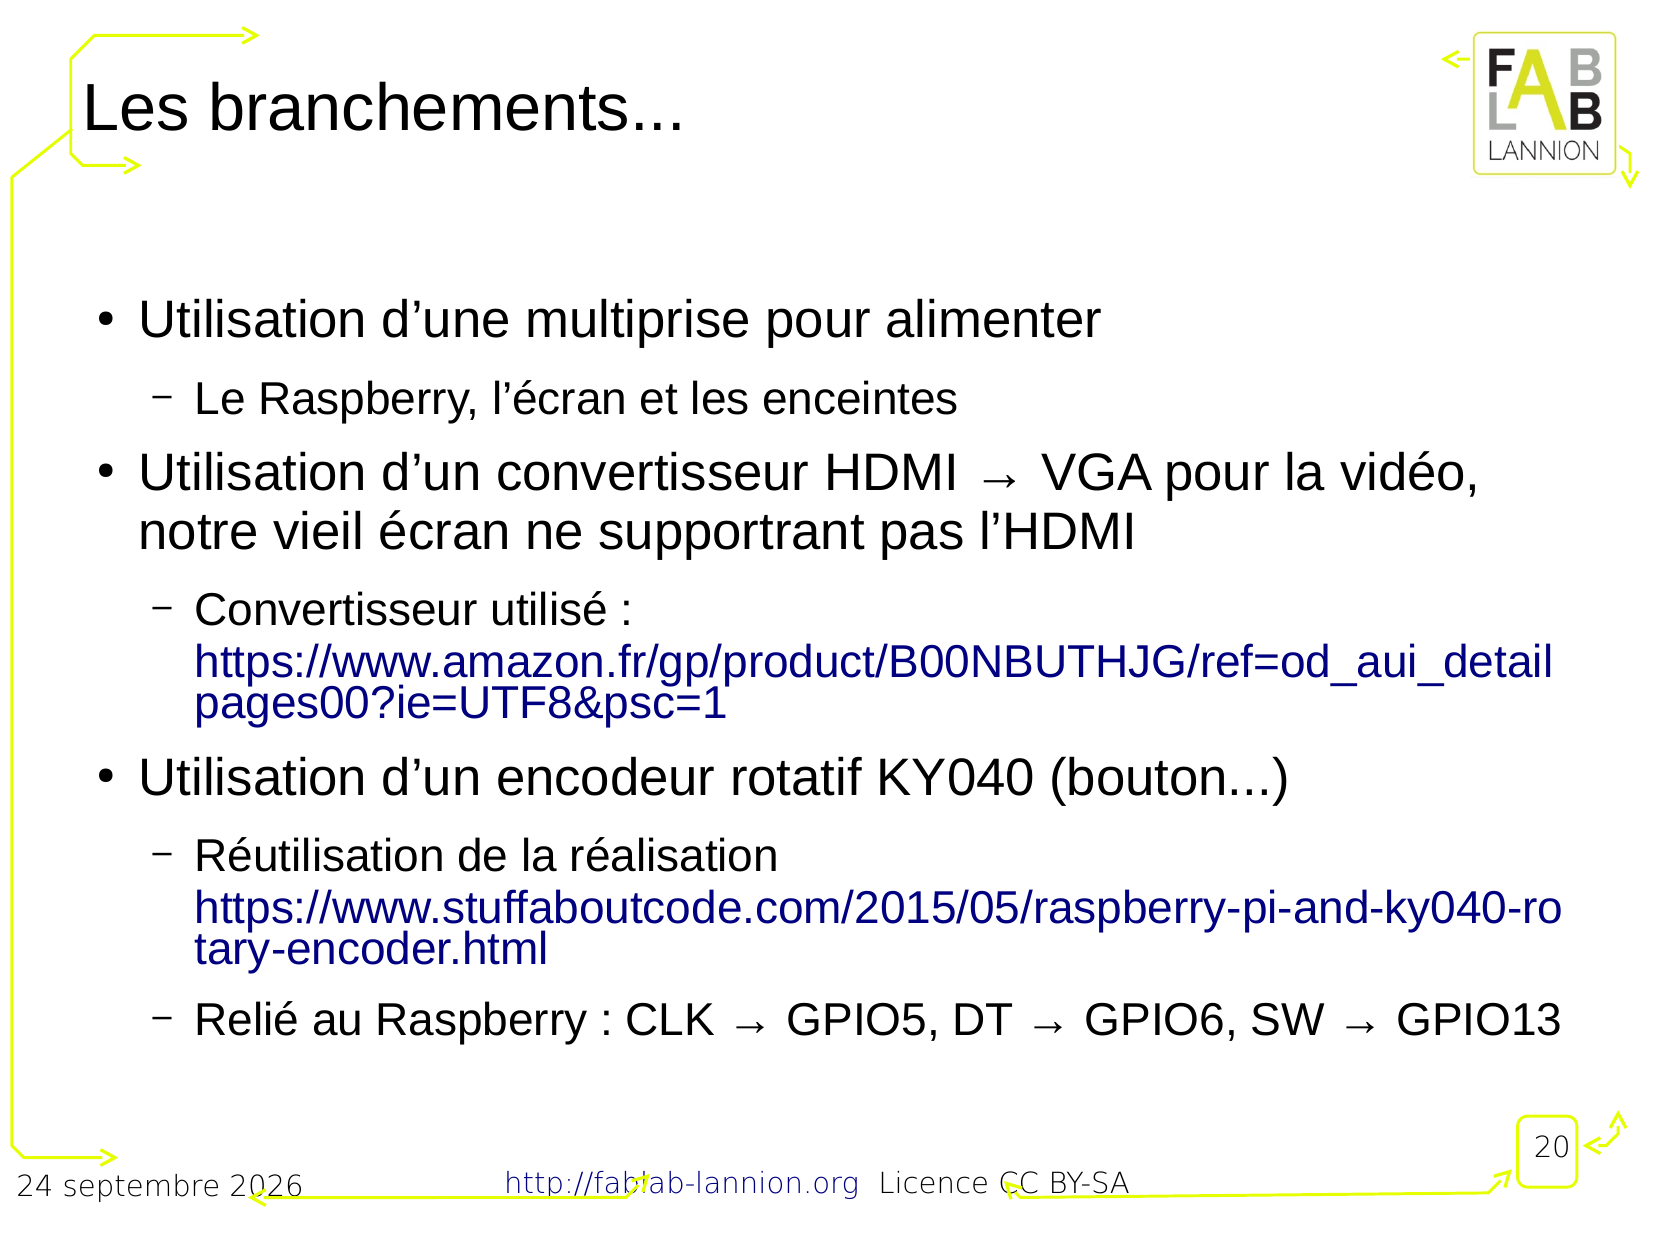

# Les branchements...
Utilisation d’une multiprise pour alimenter
Le Raspberry, l’écran et les enceintes
Utilisation d’un convertisseur HDMI → VGA pour la vidéo, notre vieil écran ne supportrant pas l’HDMI
Convertisseur utilisé : https://www.amazon.fr/gp/product/B00NBUTHJG/ref=od_aui_detailpages00?ie=UTF8&psc=1
Utilisation d’un encodeur rotatif KY040 (bouton...)
Réutilisation de la réalisation https://www.stuffaboutcode.com/2015/05/raspberry-pi-and-ky040-rotary-encoder.html
Relié au Raspberry : CLK → GPIO5, DT → GPIO6, SW → GPIO13
20